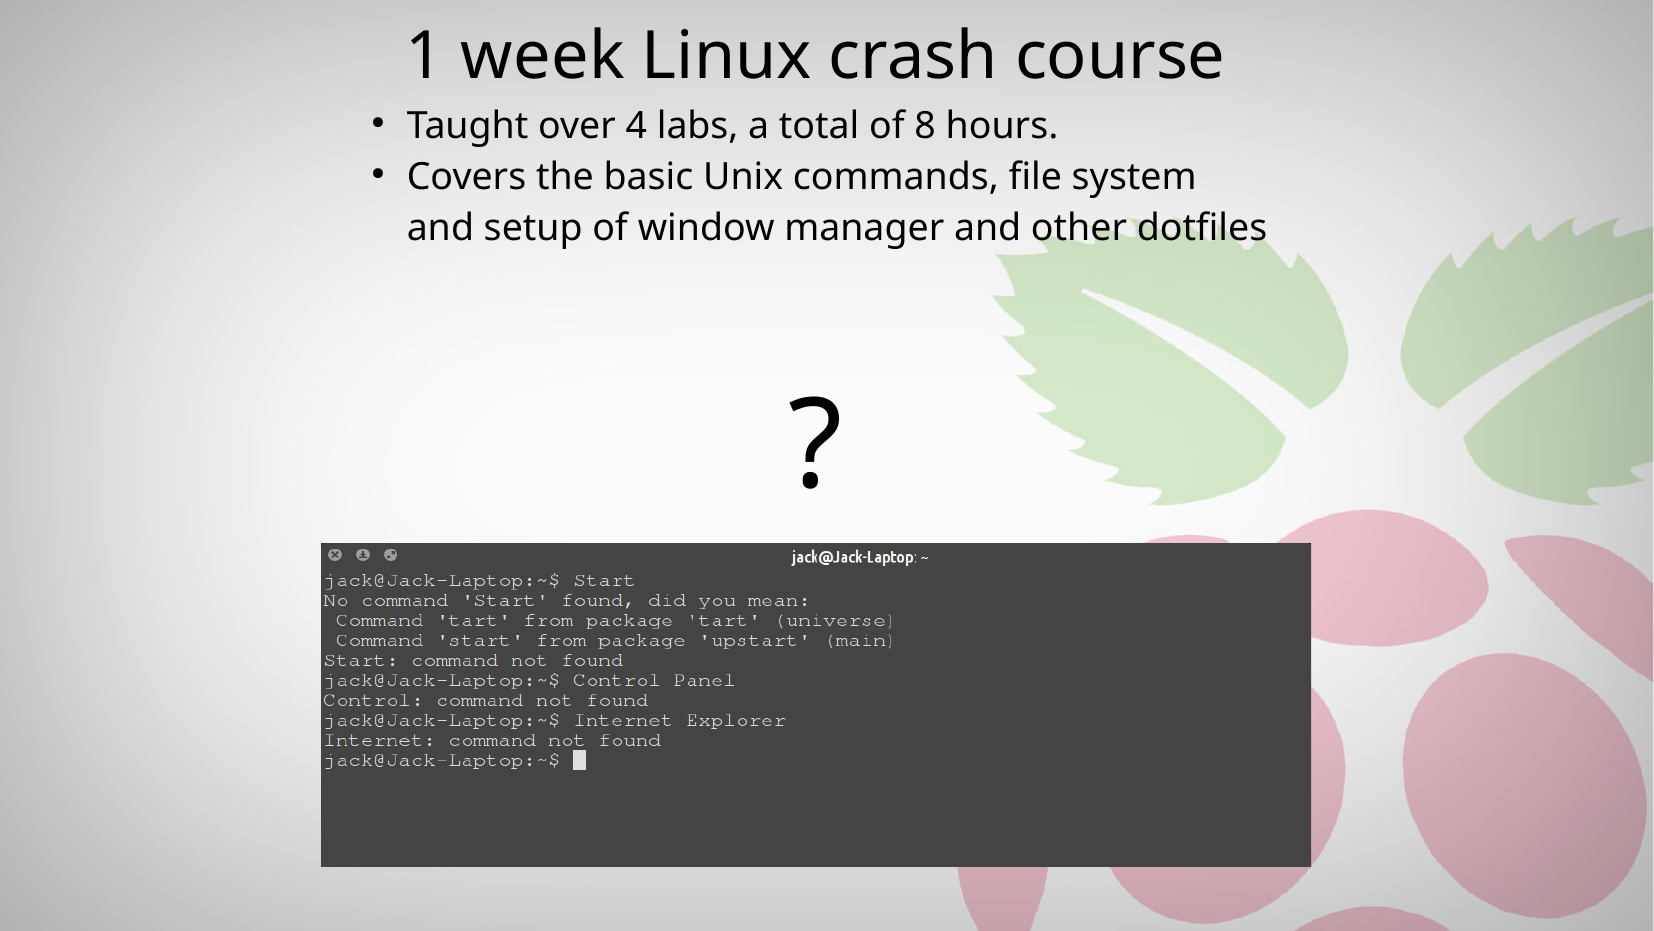

1 week Linux crash course
Taught over 4 labs, a total of 8 hours.
Covers the basic Unix commands, file system
and setup of window manager and other dotfiles
?